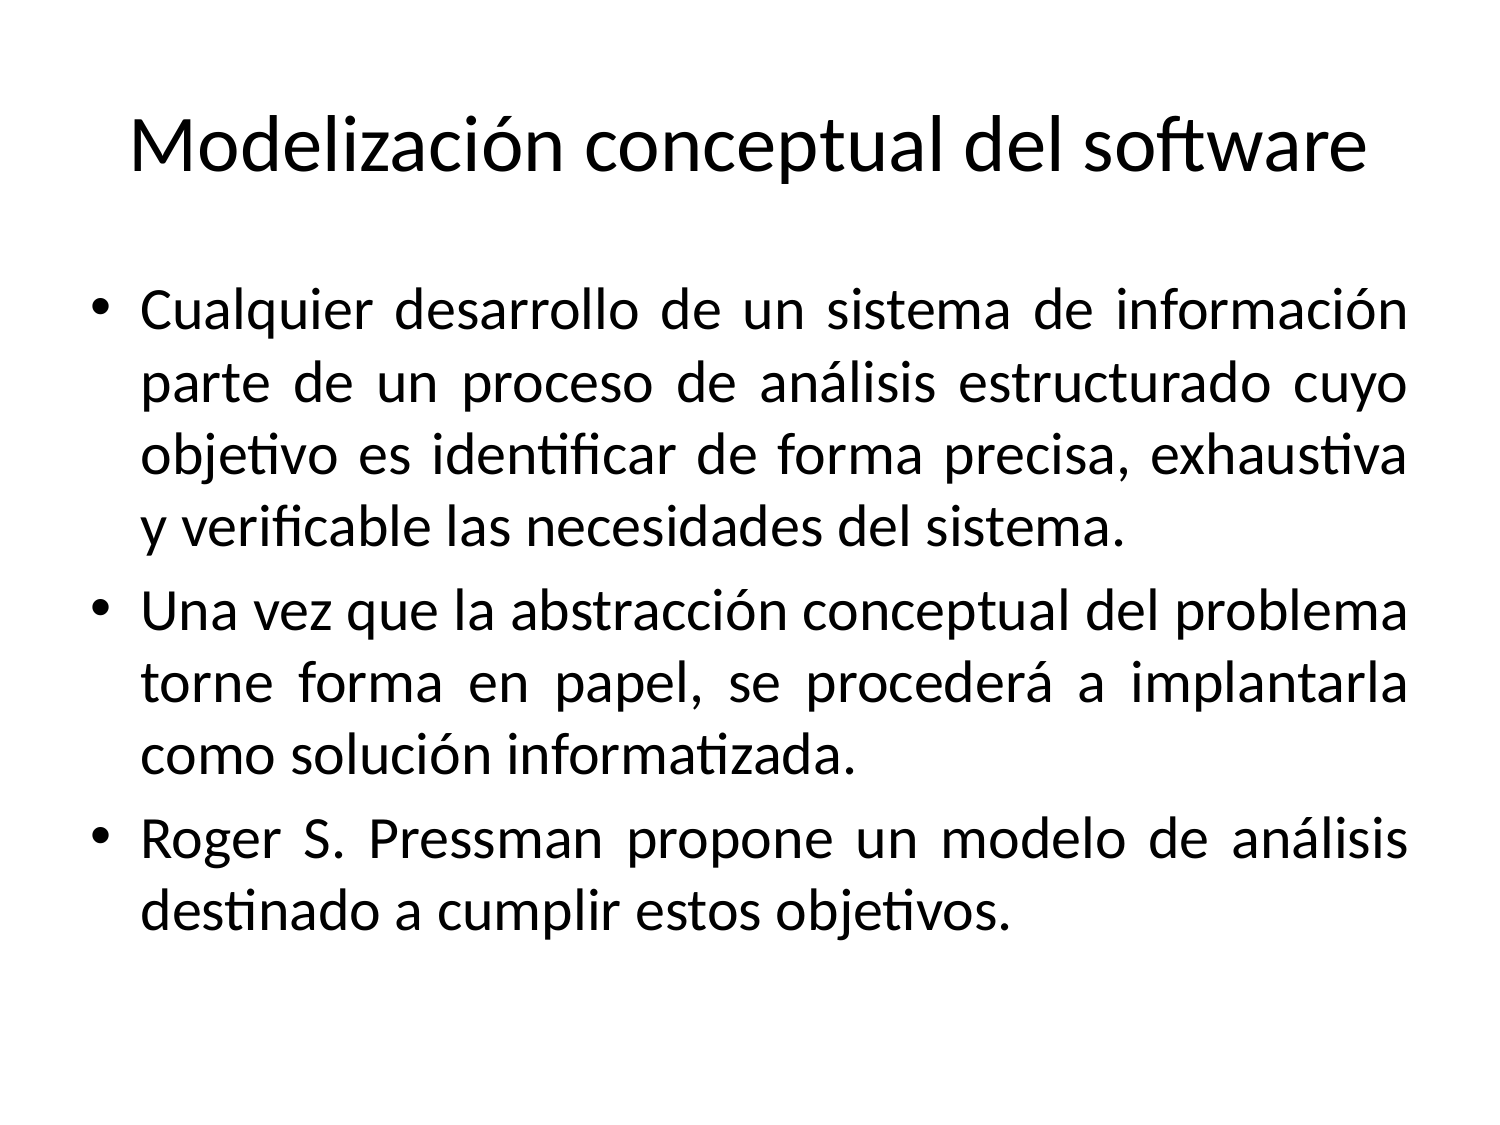

# Modelización conceptual del software
Cualquier desarrollo de un sistema de información parte de un proceso de análisis estructurado cuyo objetivo es identificar de forma precisa, exhaustiva y verificable las necesidades del sistema.
Una vez que la abstracción conceptual del problema torne forma en papel, se procederá a implantarla como solución informatizada.
Roger S. Pressman propone un modelo de análisis destinado a cumplir estos objetivos.